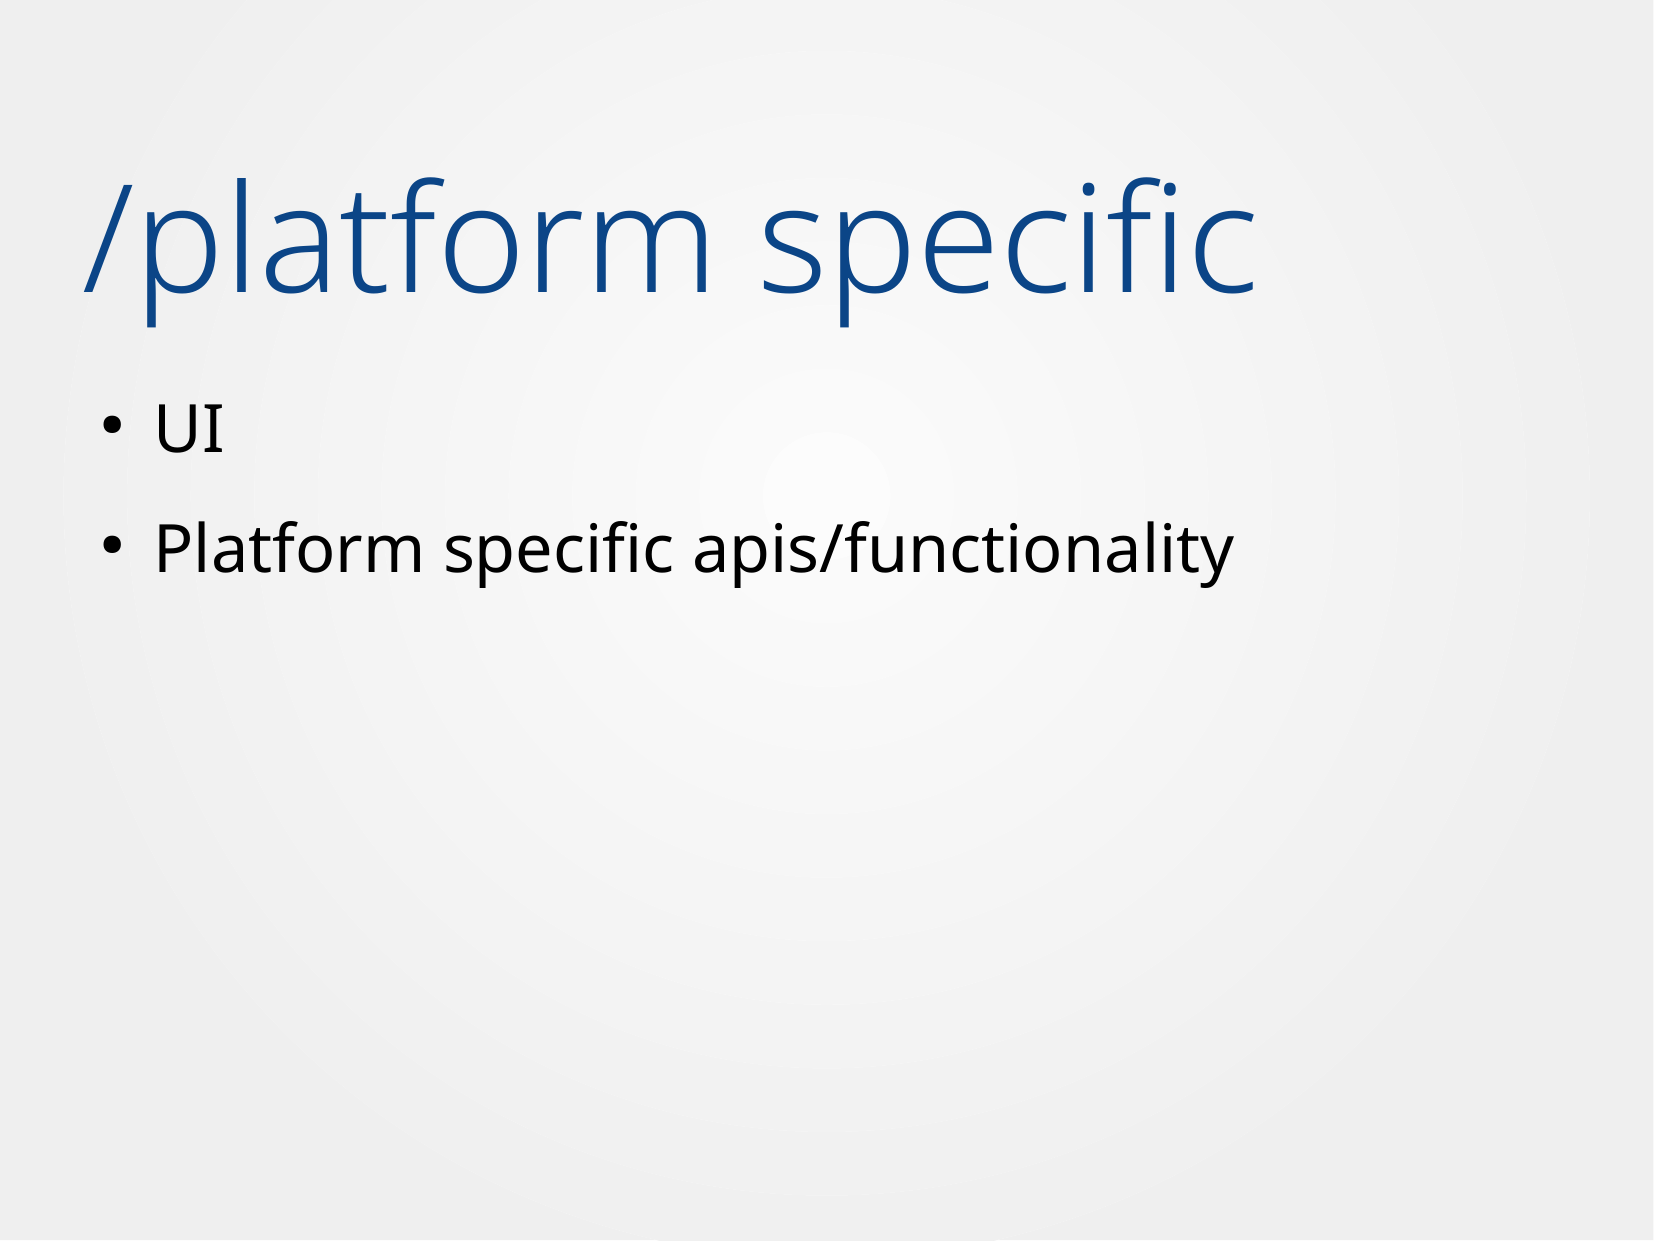

# /platform specific
UI
Platform specific apis/functionality